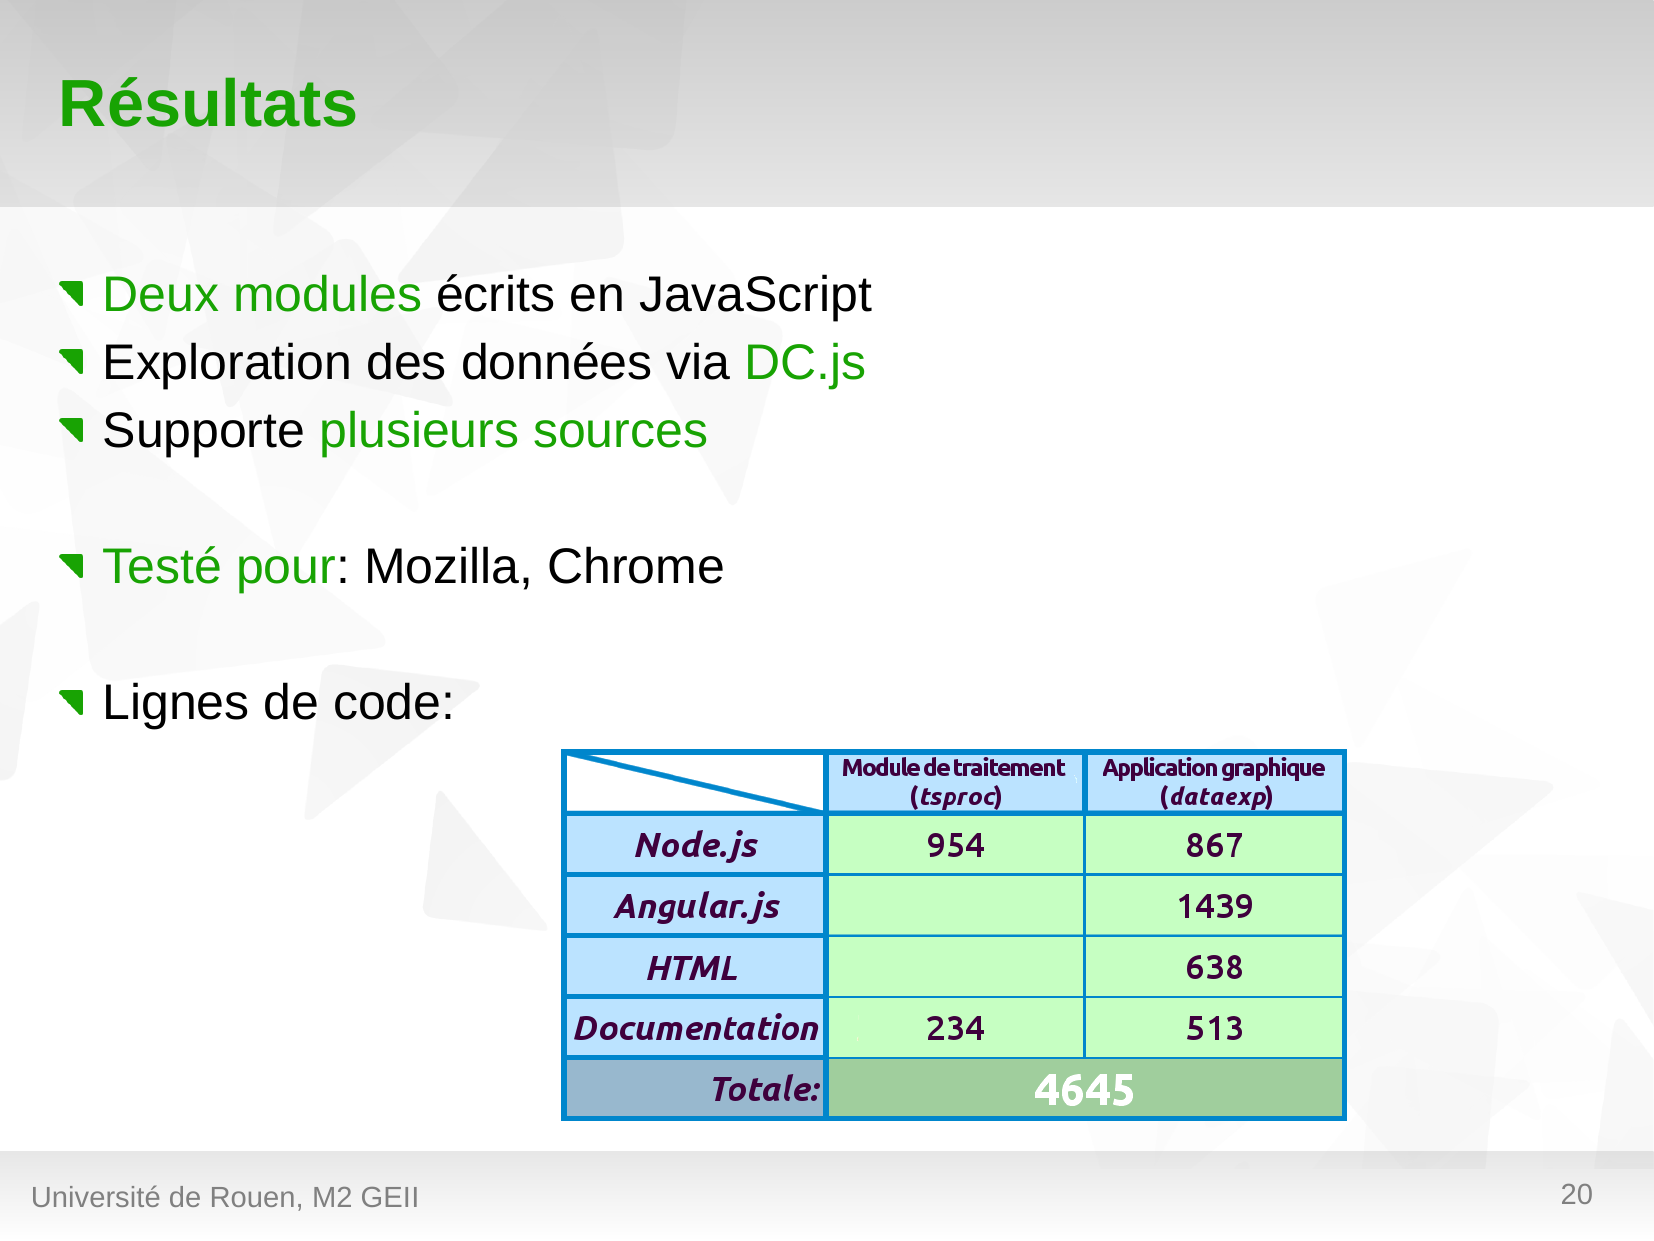

# Résultats
Deux modules écrits en JavaScript
Exploration des données via DC.js
Supporte plusieurs sources
Testé pour: Mozilla, Chrome
Lignes de code:
20
Université de Rouen, M2 GEII